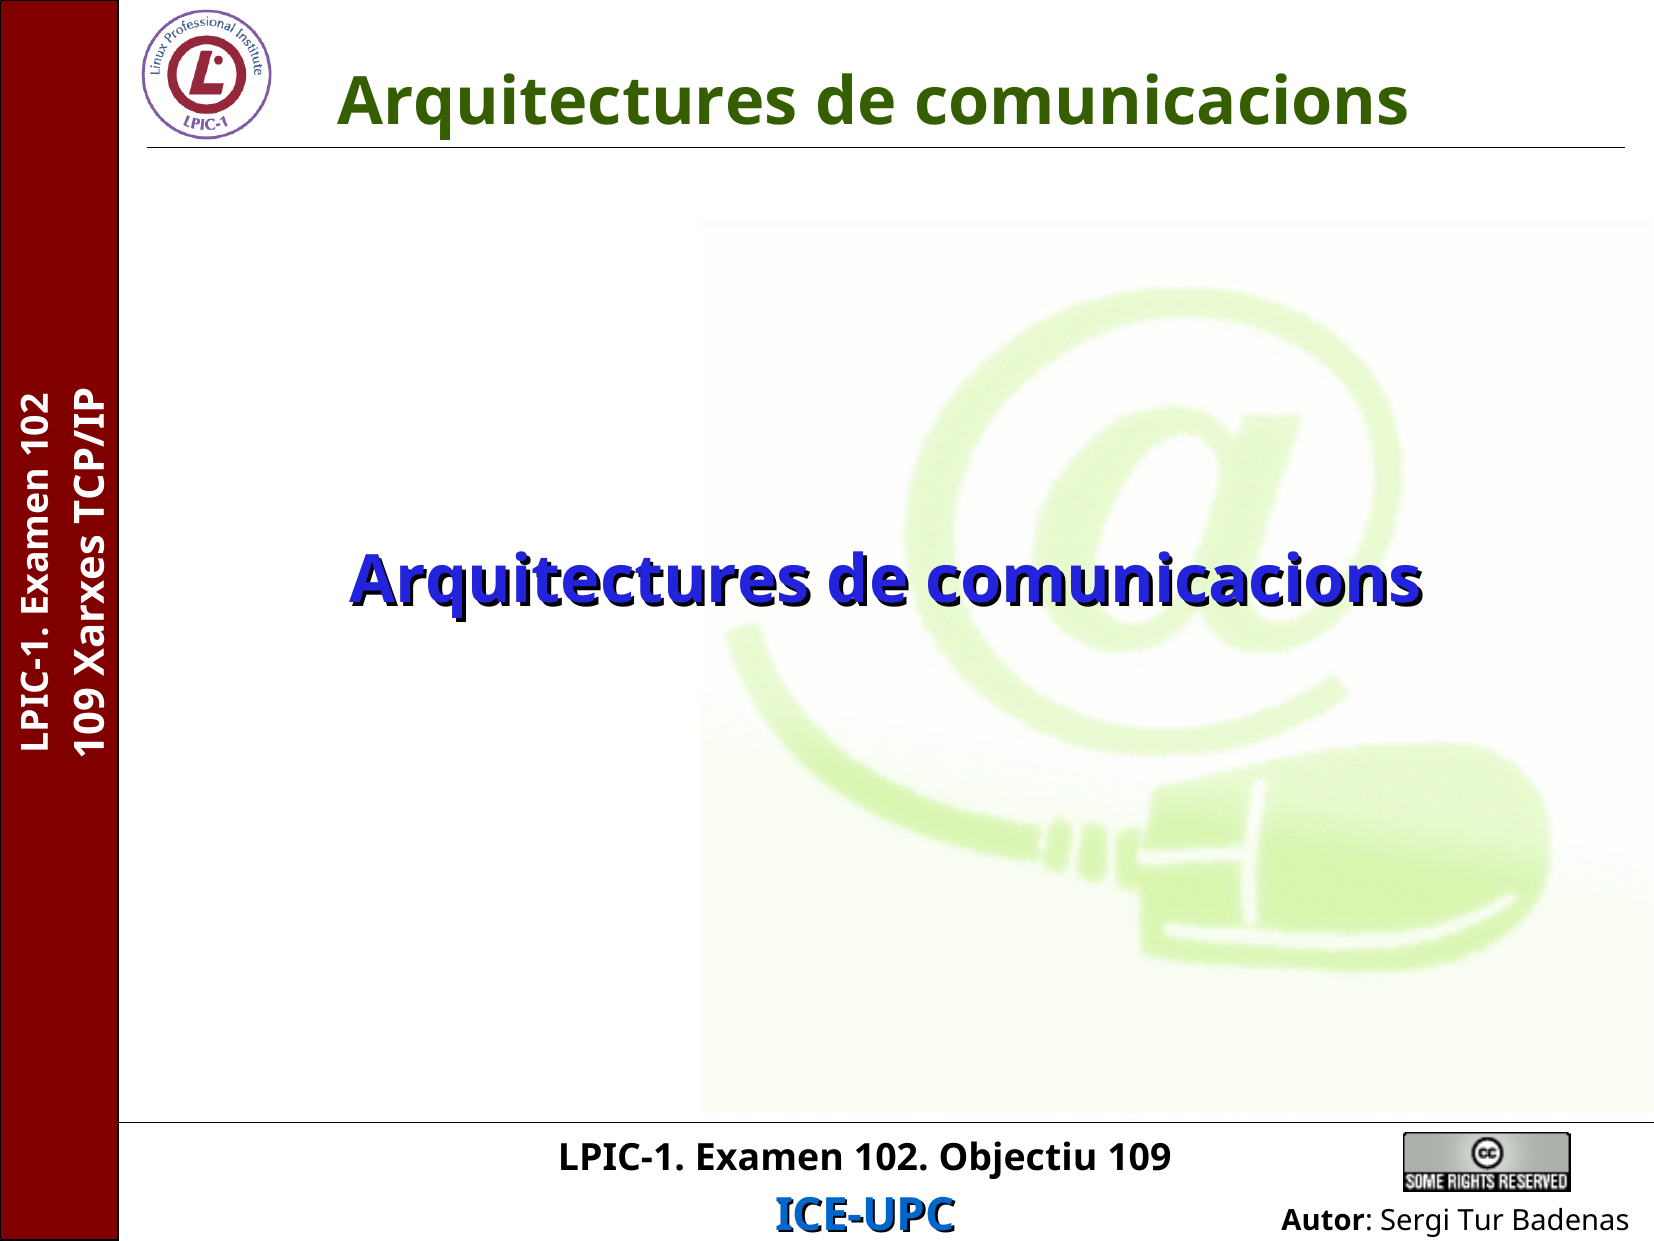

# Arquitectures de comunicacions
Arquitectures de comunicacions